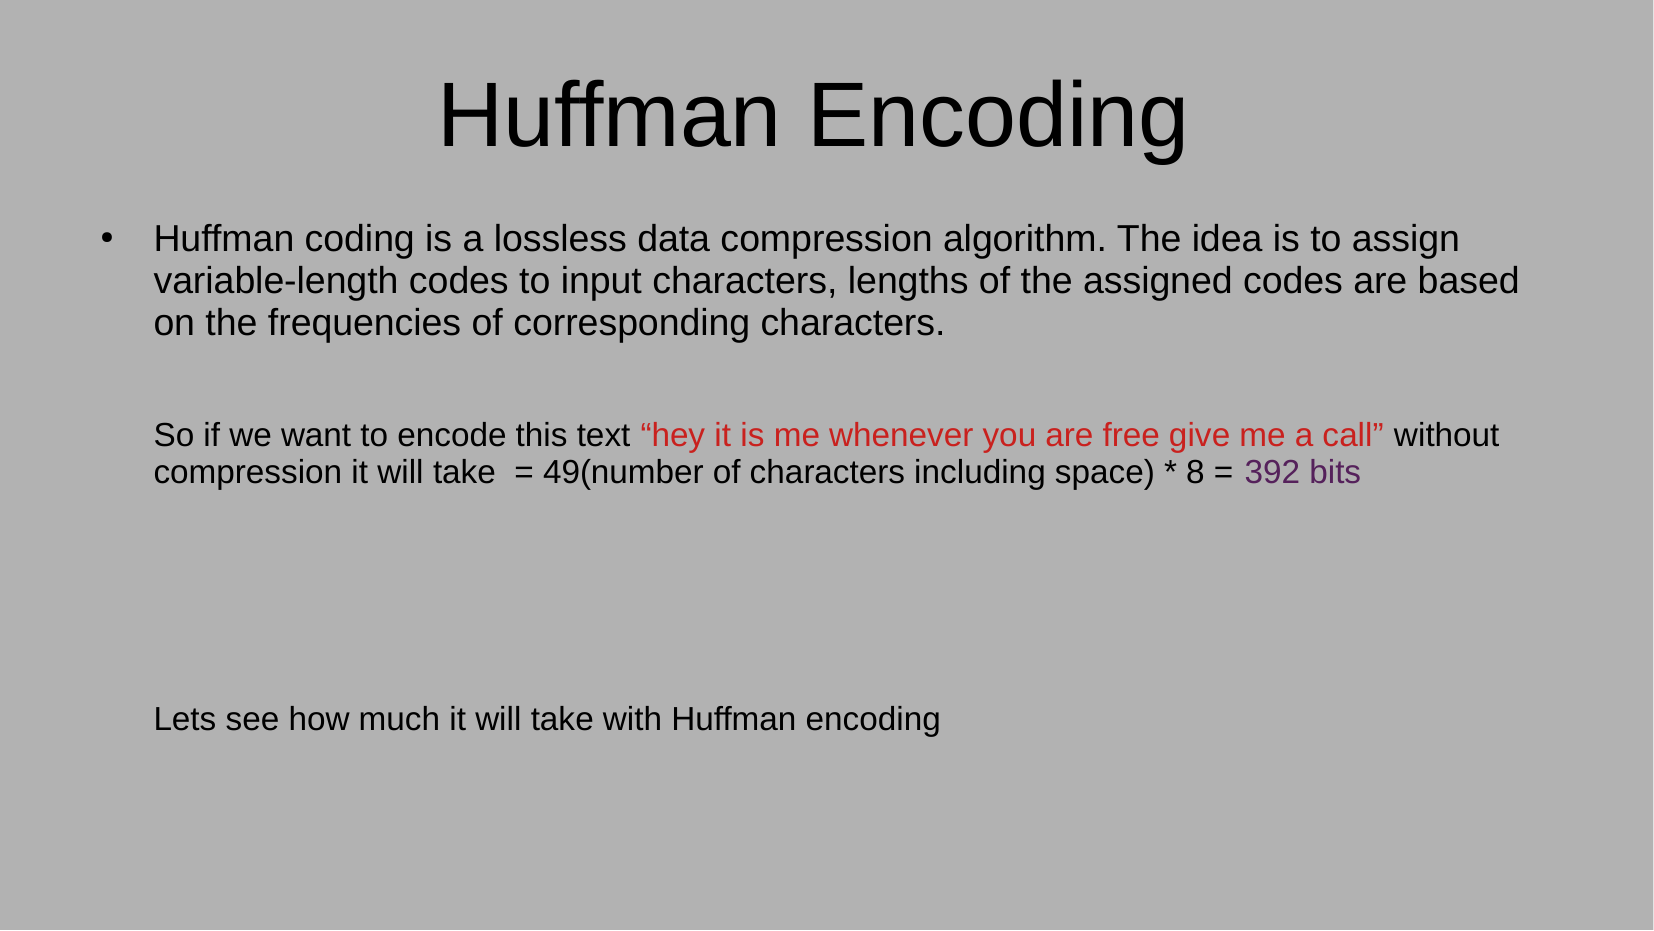

# Huffman Encoding
Huffman coding is a lossless data compression algorithm. The idea is to assign variable-length codes to input characters, lengths of the assigned codes are based on the frequencies of corresponding characters.
So if we want to encode this text “hey it is me whenever you are free give me a call” without compression it will take = 49(number of characters including space) * 8 = 392 bits
Lets see how much it will take with Huffman encoding